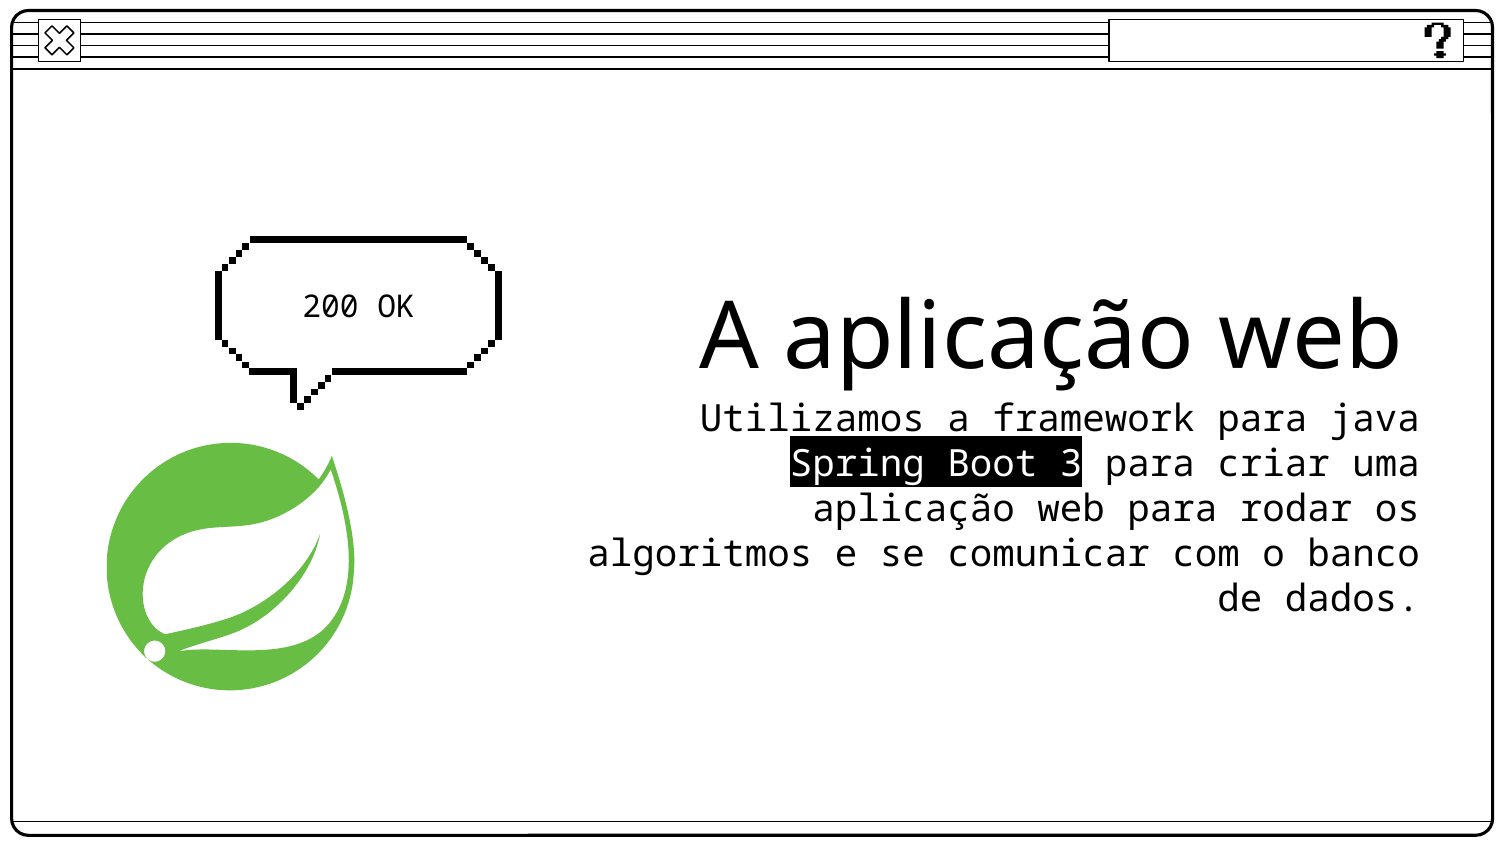

200 OK
A aplicação web
# Utilizamos a framework para java Spring Boot 3 para criar uma aplicação web para rodar os algoritmos e se comunicar com o banco de dados.